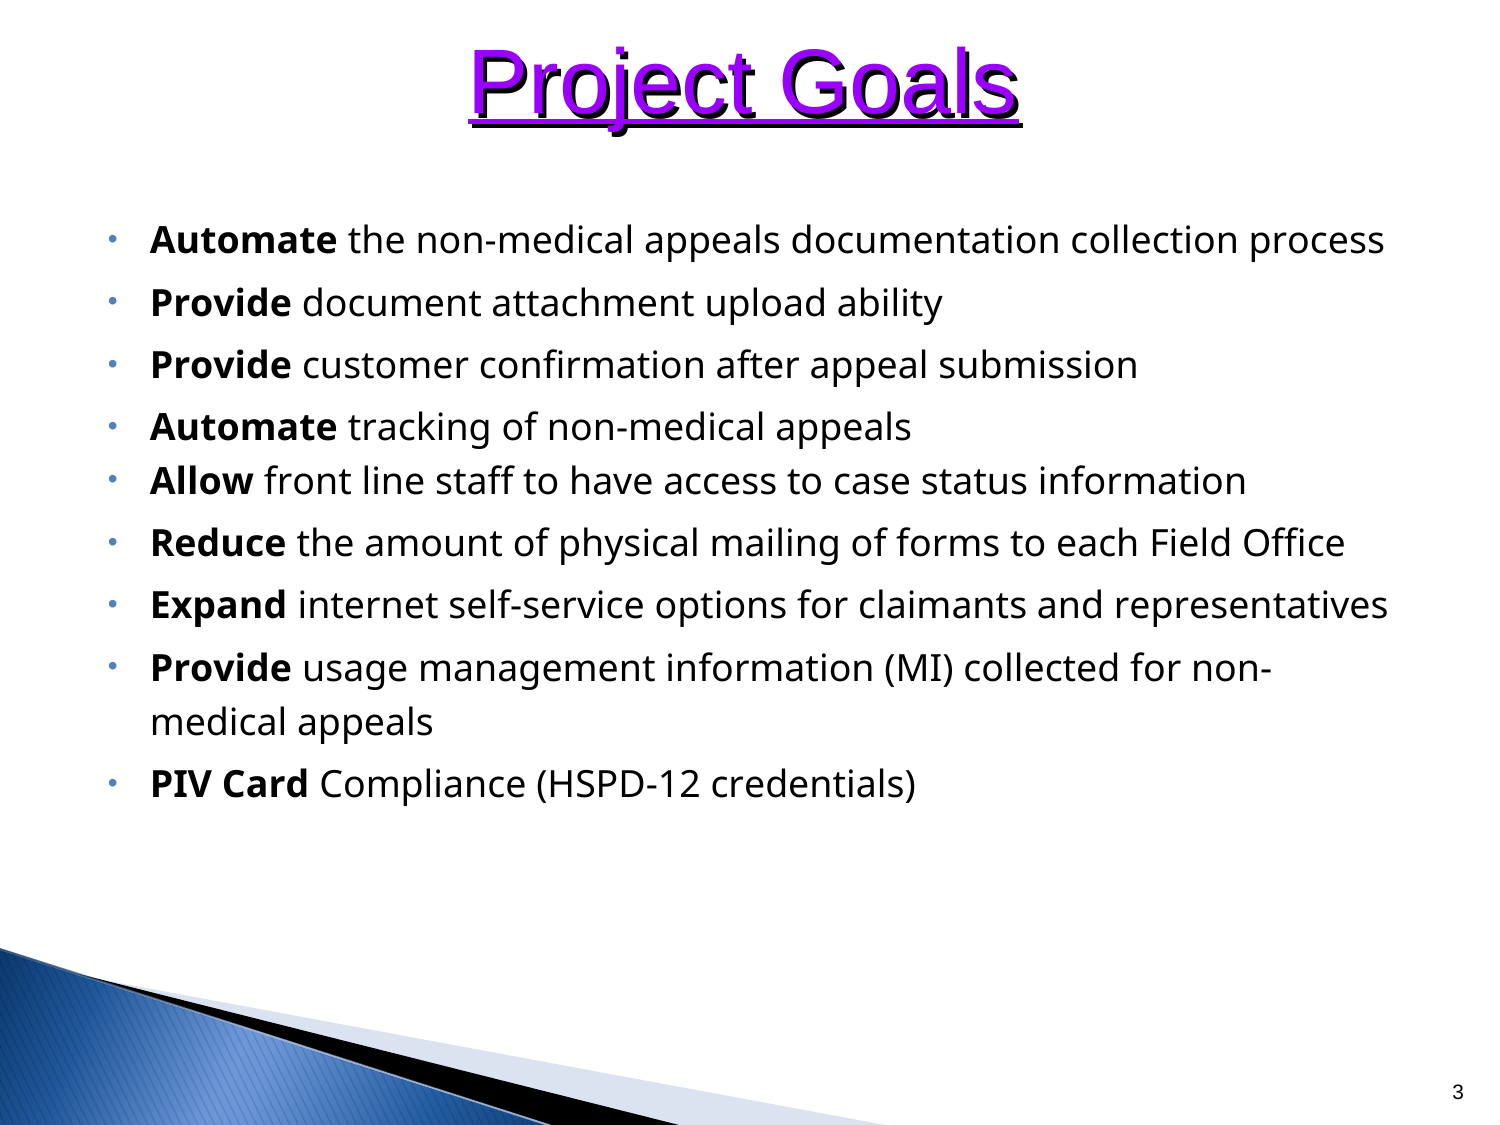

Project Goals
# Automate the non-medical appeals documentation collection process
Provide document attachment upload ability
Provide customer confirmation after appeal submission
Automate tracking of non-medical appeals
Allow front line staff to have access to case status information
Reduce the amount of physical mailing of forms to each Field Office
Expand internet self-service options for claimants and representatives
Provide usage management information (MI) collected for non-medical appeals
PIV Card Compliance (HSPD-12 credentials)